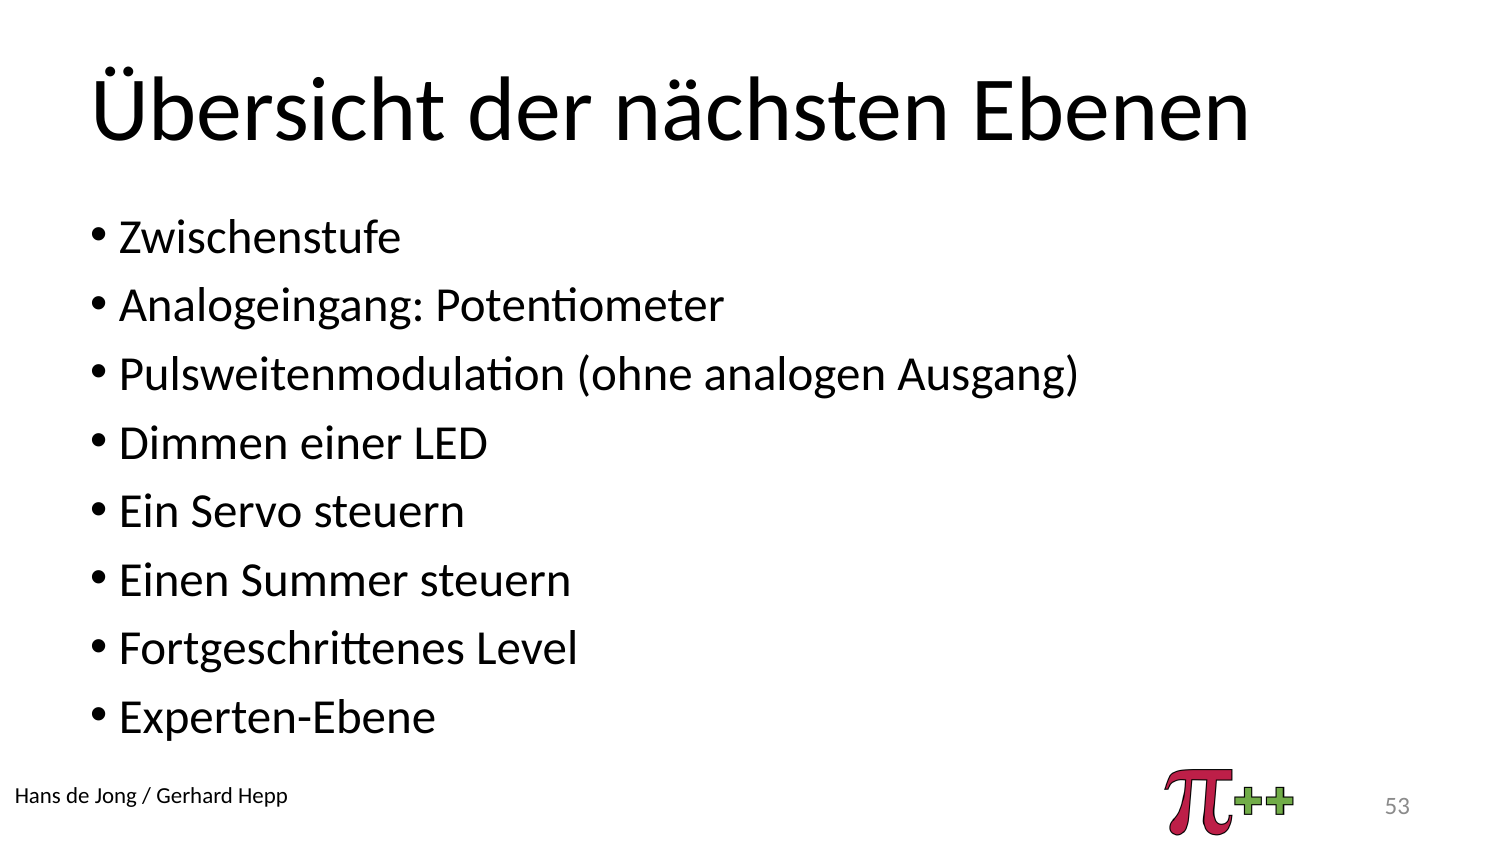

# Übersicht der nächsten Ebenen
Zwischenstufe
Analogeingang: Potentiometer
Pulsweitenmodulation (ohne analogen Ausgang)
Dimmen einer LED
Ein Servo steuern
Einen Summer steuern
Fortgeschrittenes Level
Experten-Ebene